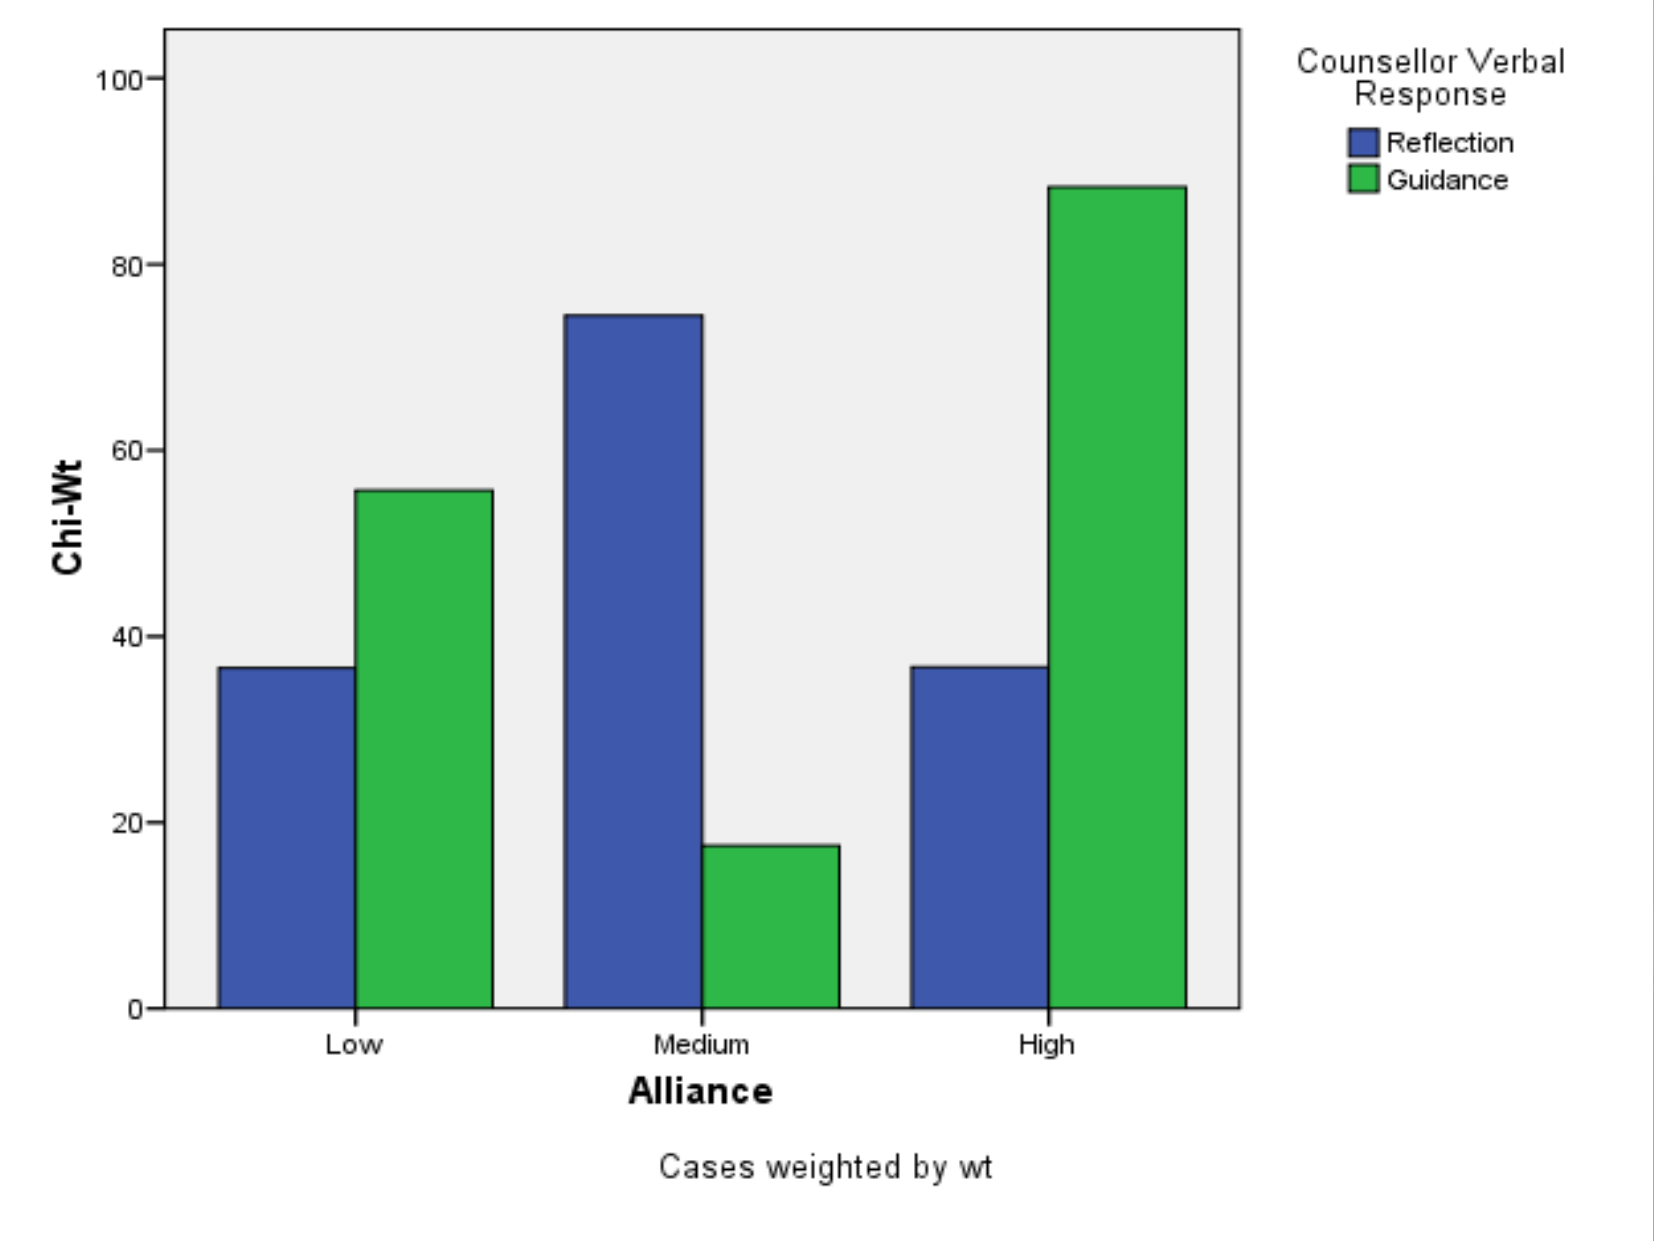

CPSY501: logistic, log-linear
26 Nov 2010
21